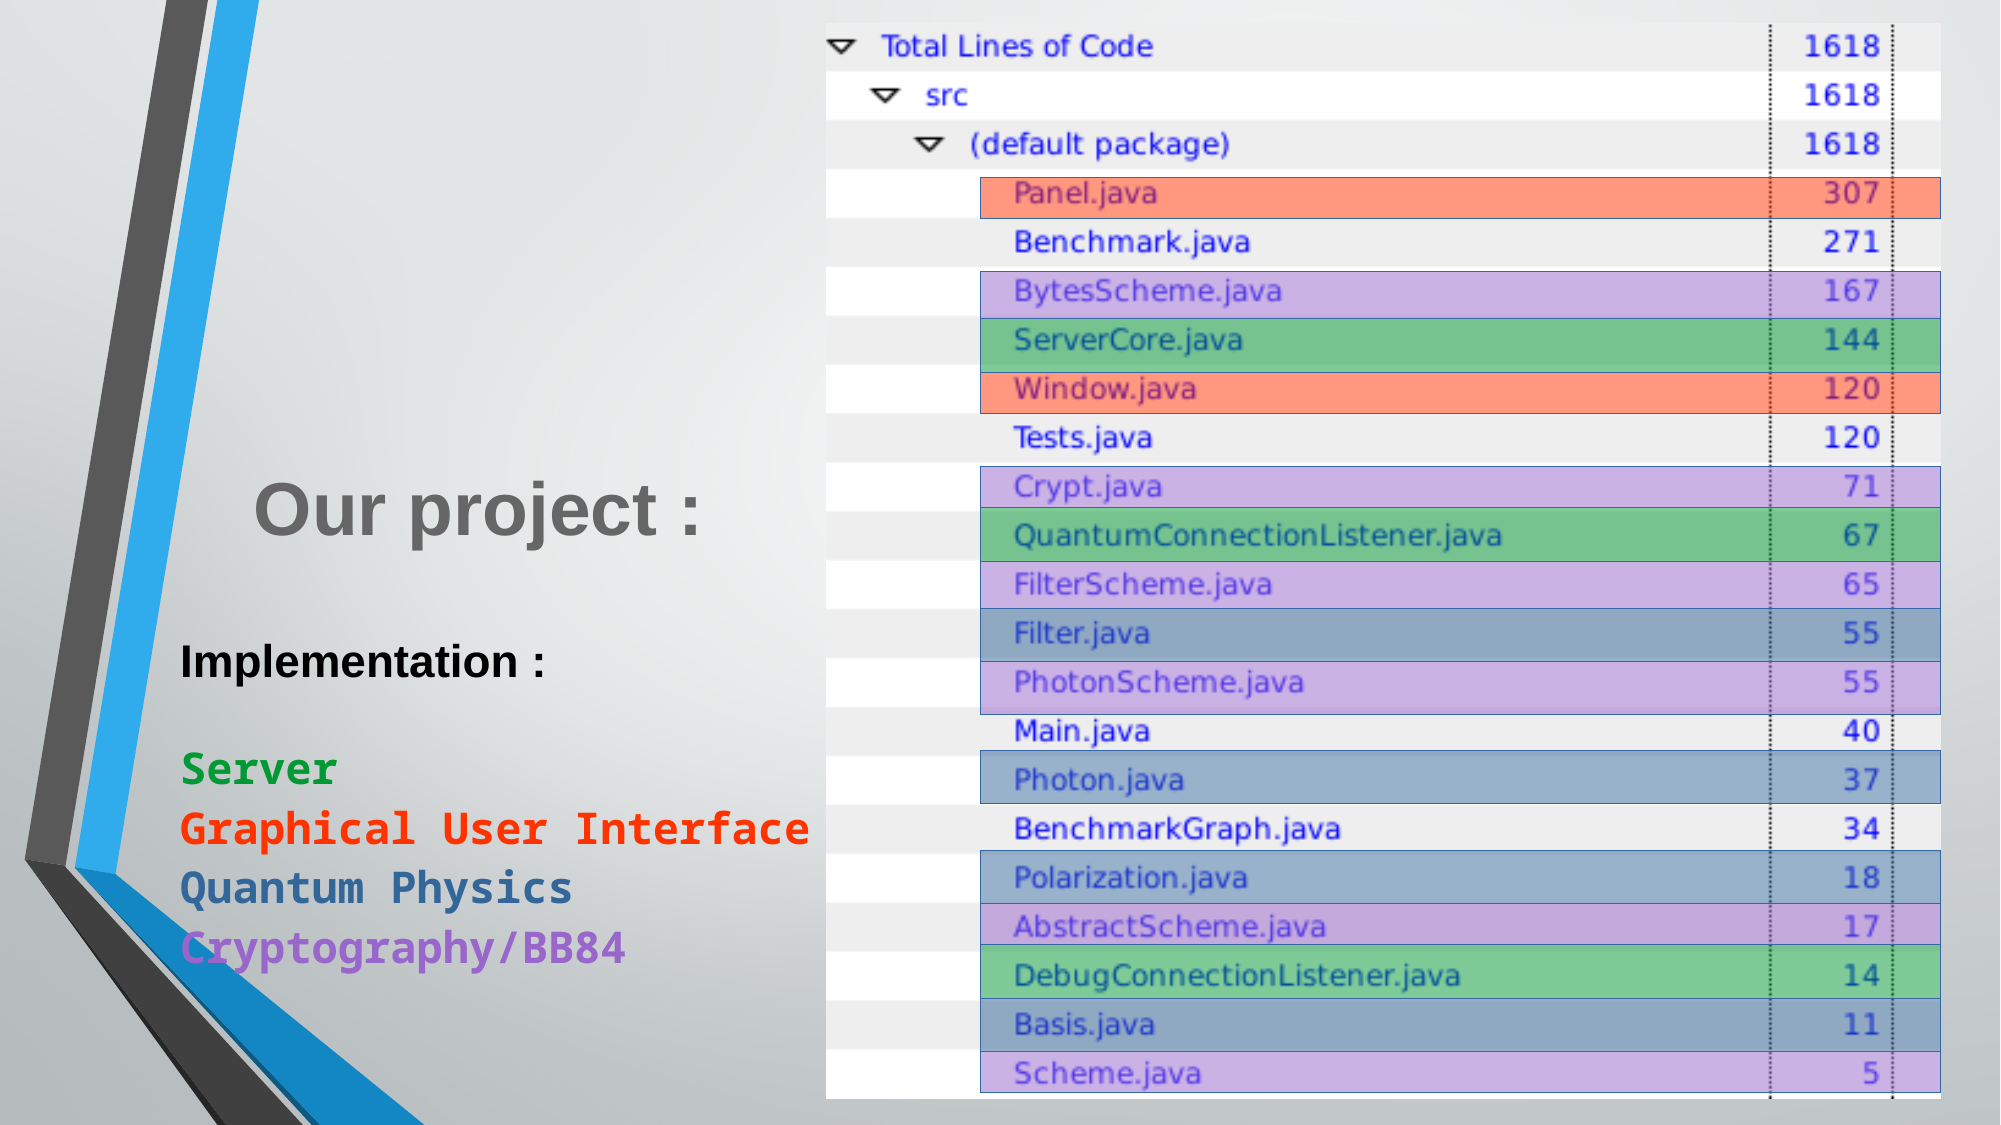

Our project :
Implementation :
Server
Graphical User Interface
Quantum Physics
Cryptography/BB84